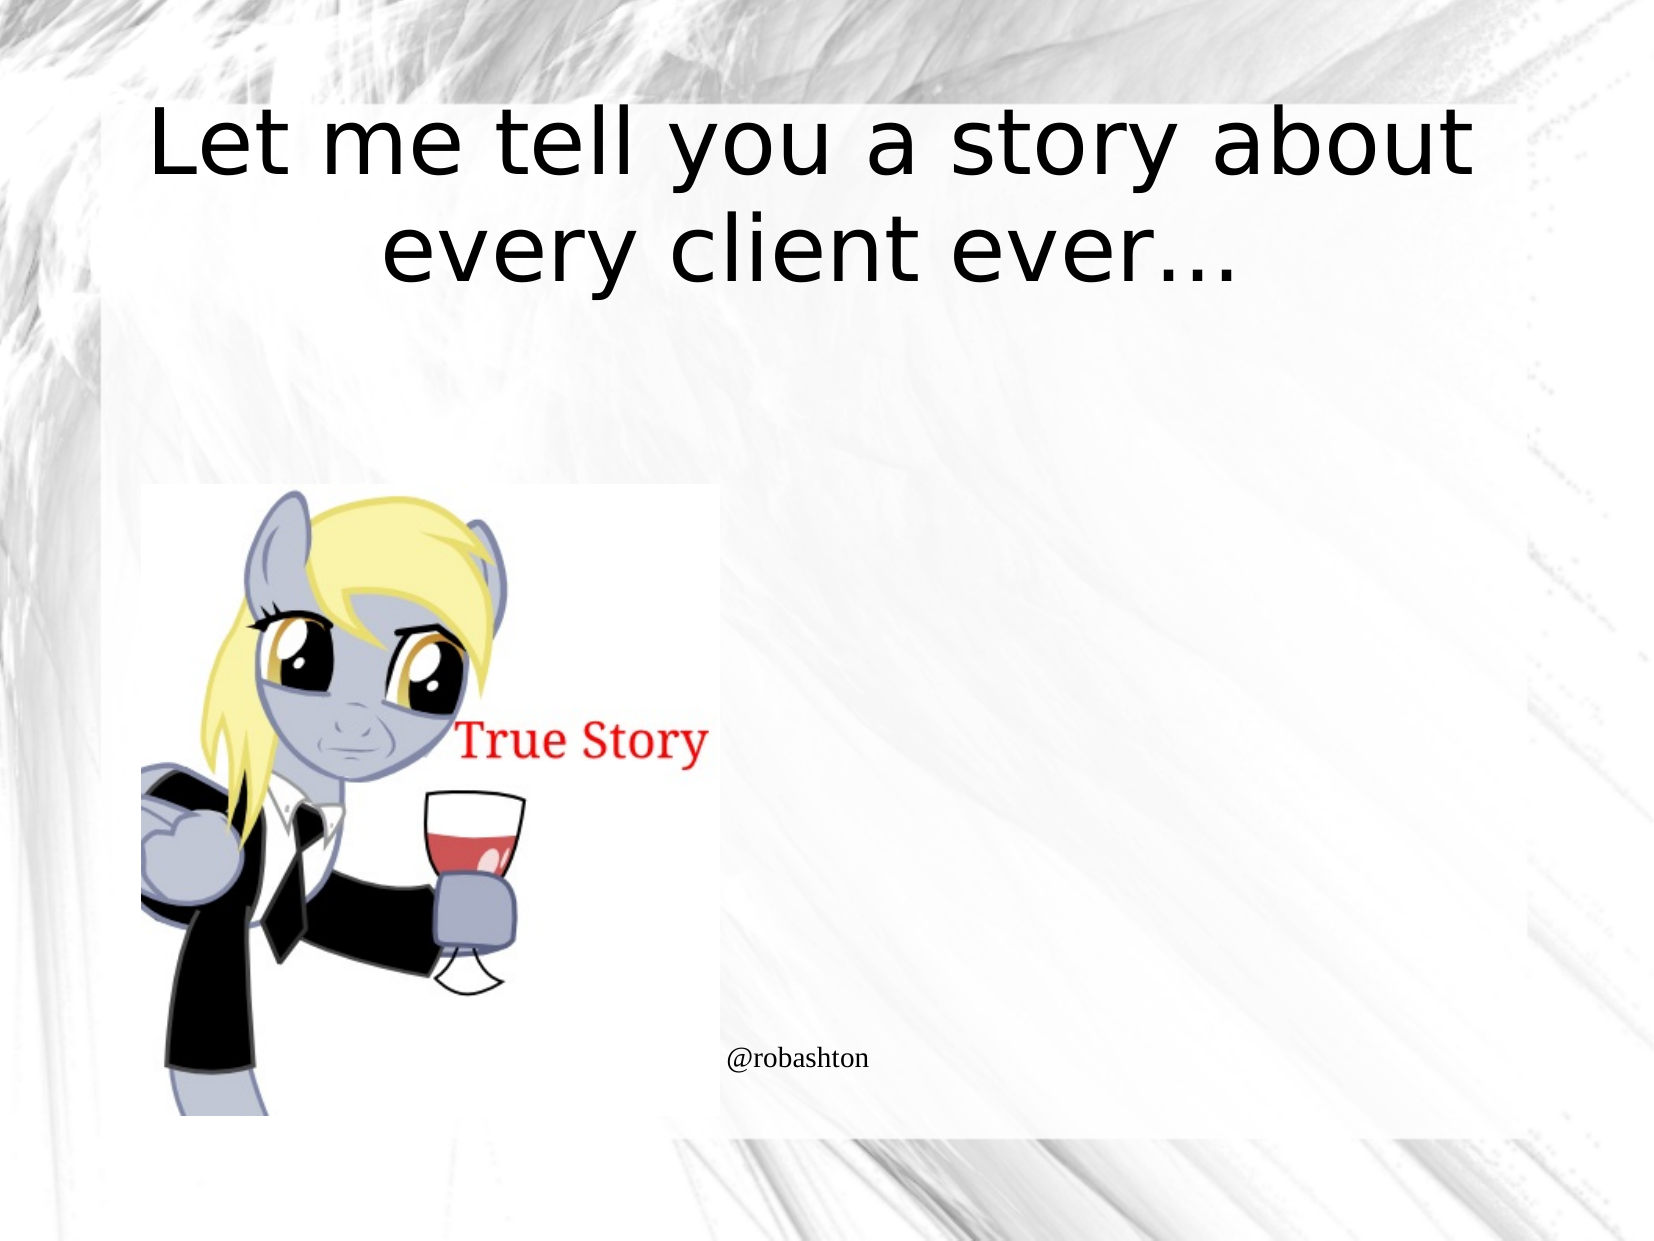

# Let me tell you a story about every client ever...
@robashton